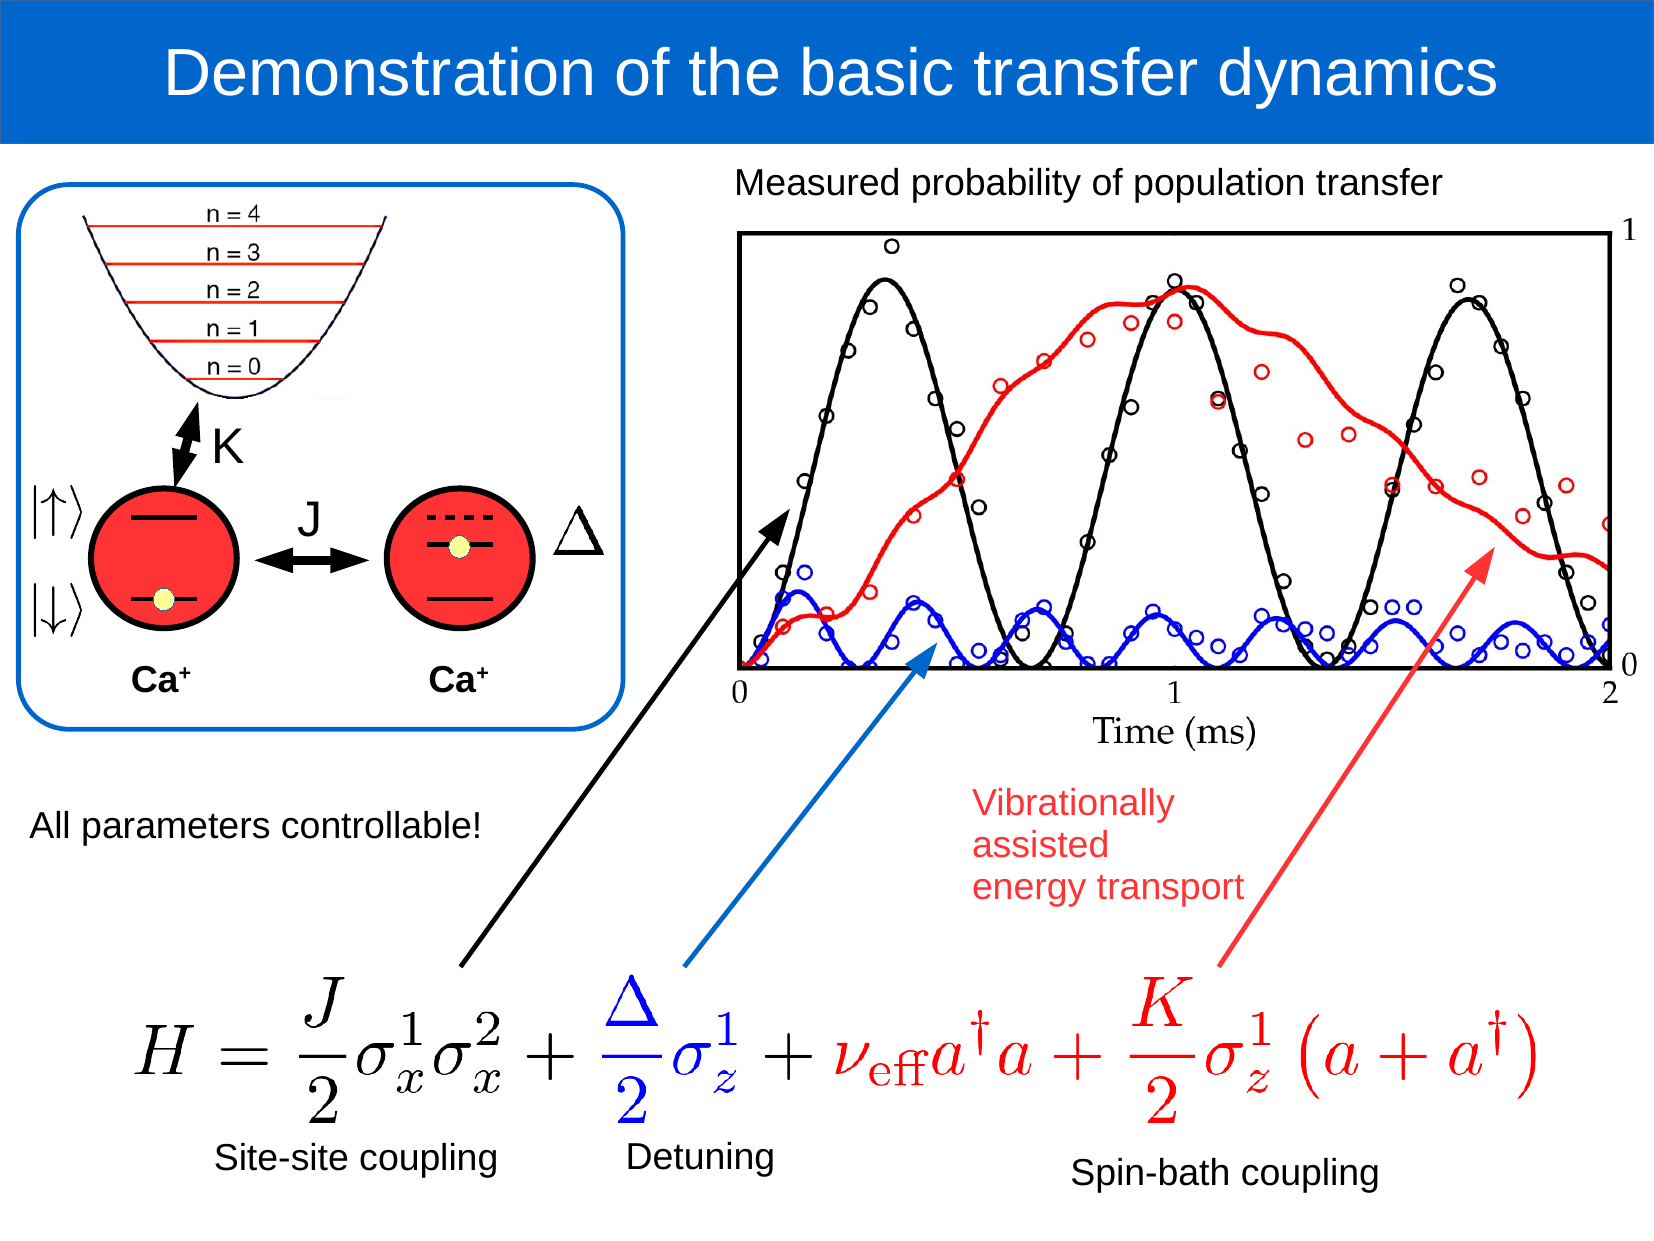

# Demonstration of the basic transfer dynamics
Measured probability of population transfer
K
Vibrationally
assisted
energy transport
Spin-bath coupling
J
Site-site coupling
Detuning
Ca+
Ca+
All parameters controllable!